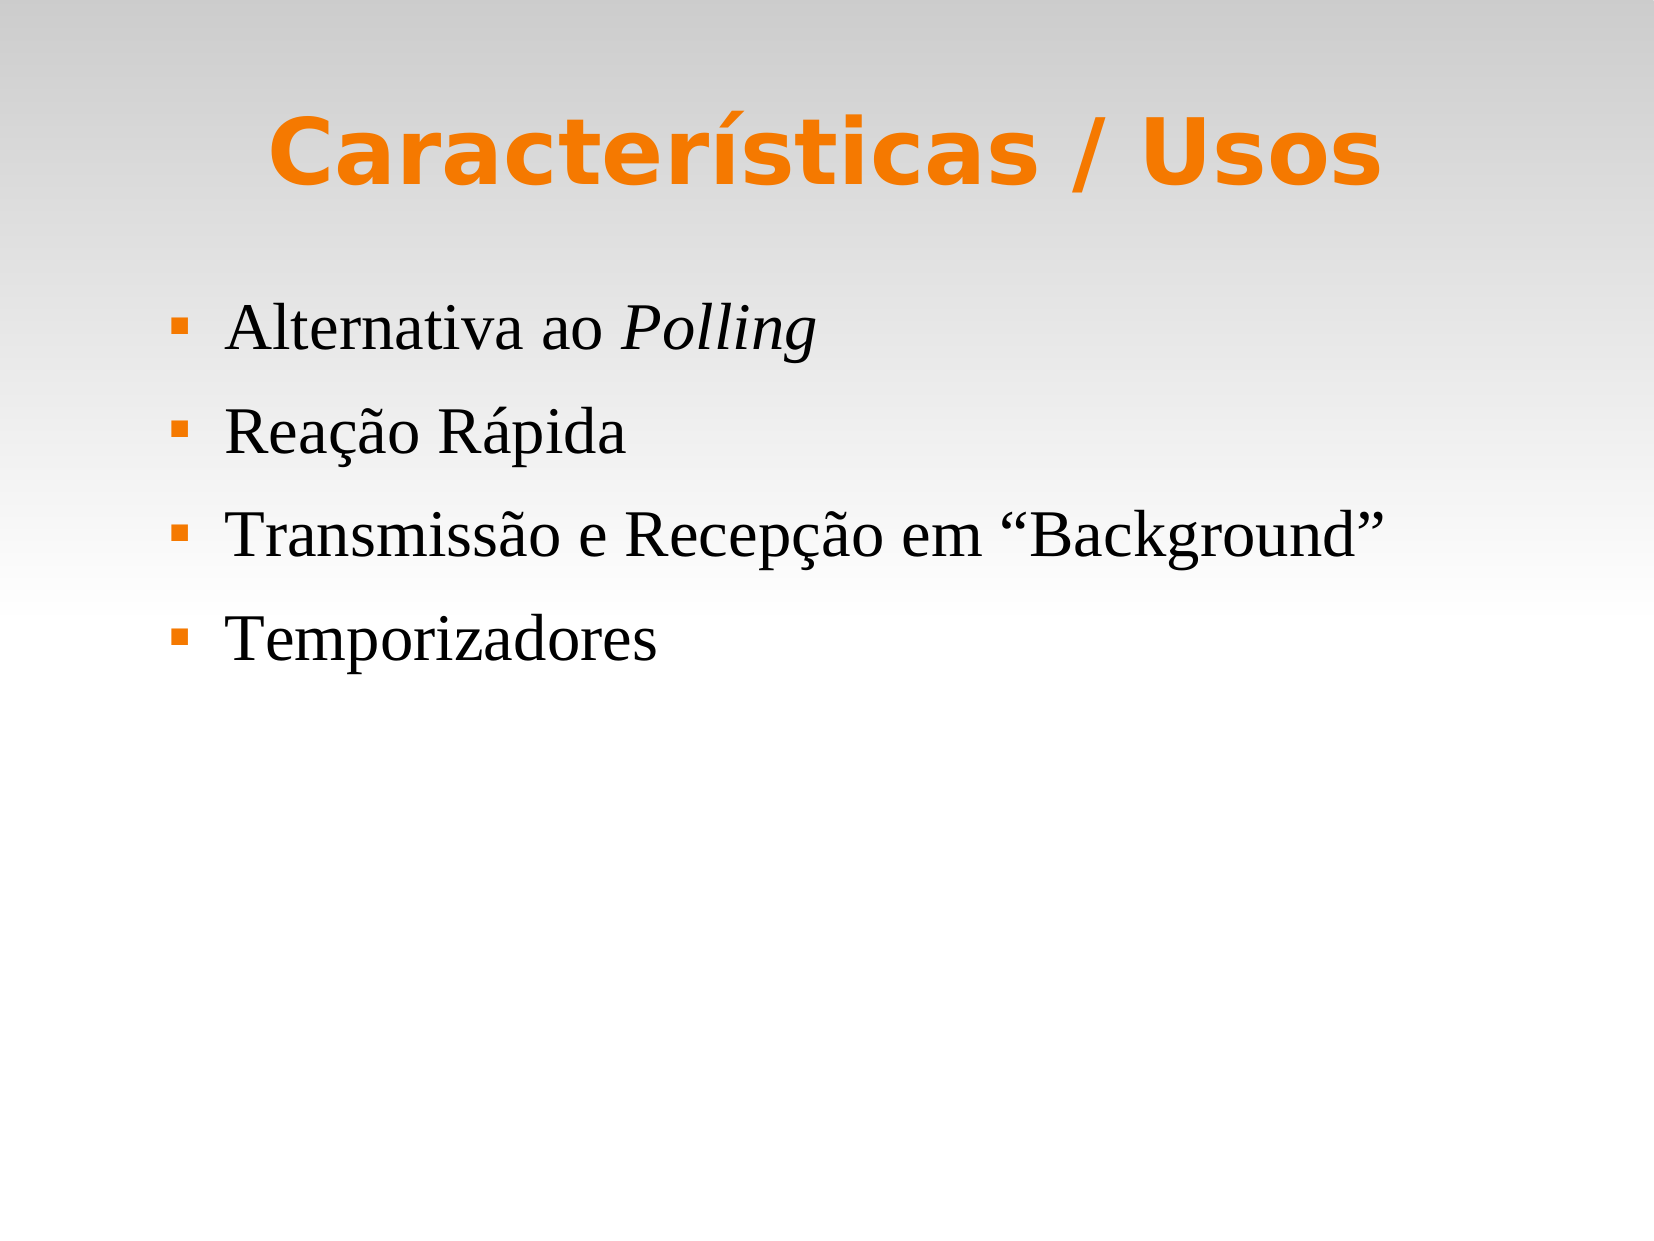

# Características / Usos
Alternativa ao Polling
Reação Rápida
Transmissão e Recepção em “Background”
Temporizadores